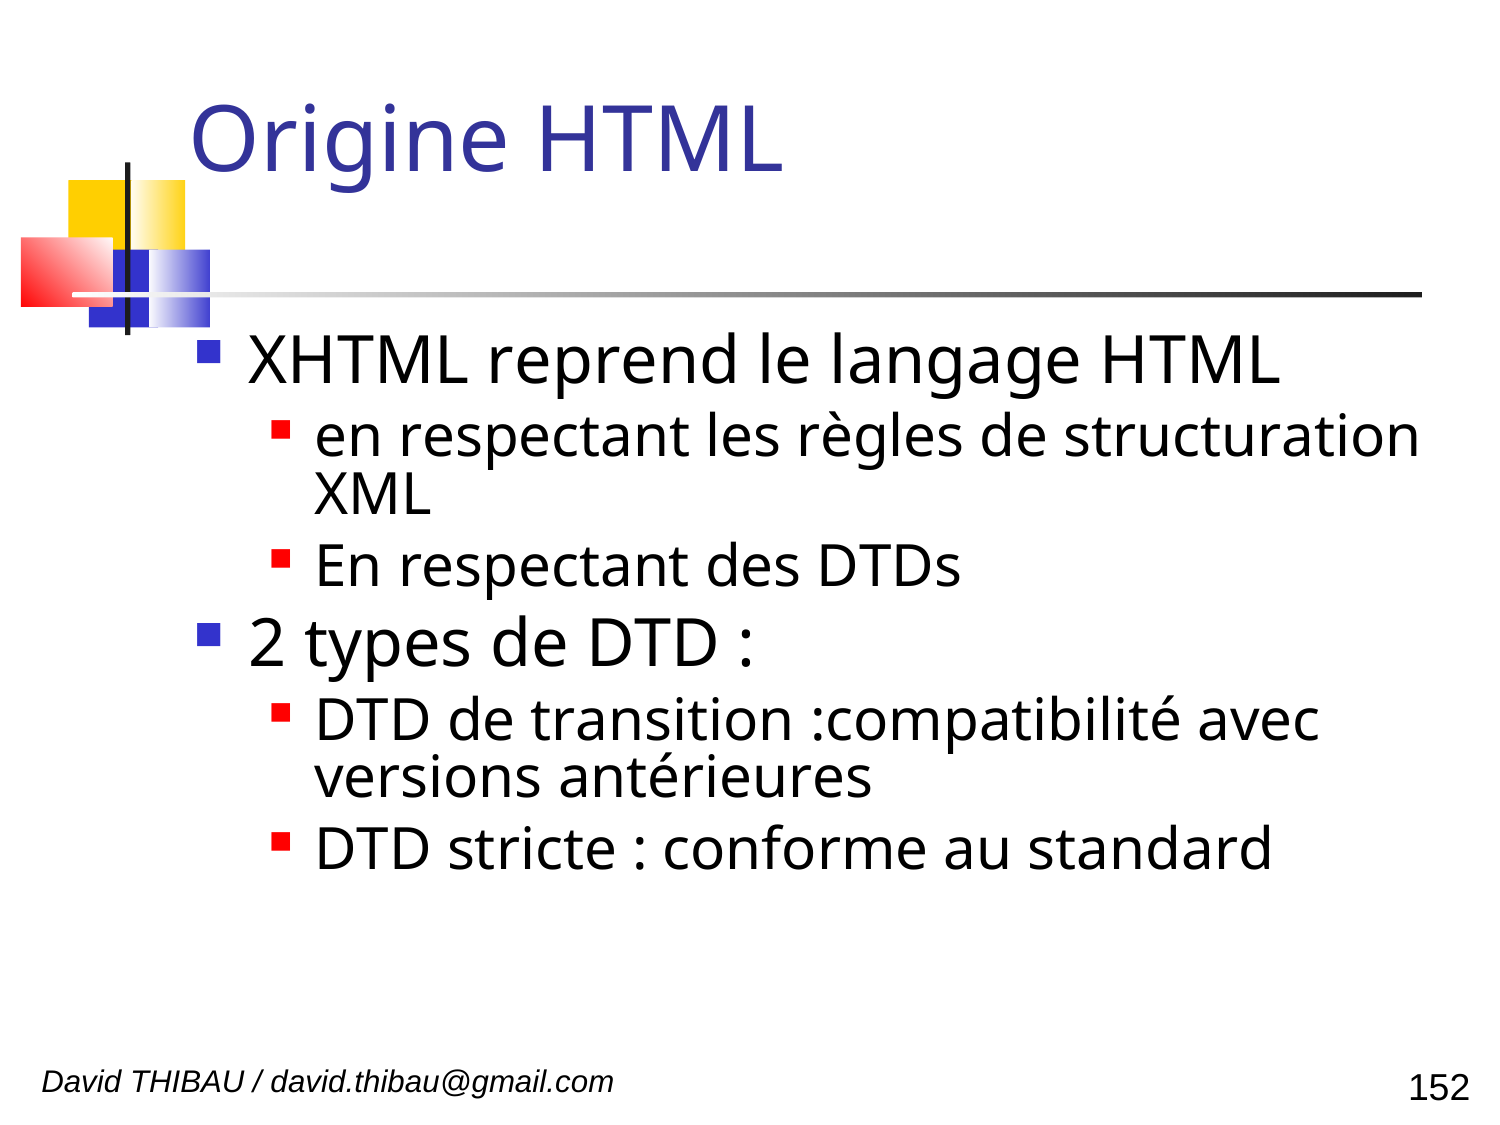

# Origine HTML
XHTML reprend le langage HTML
en respectant les règles de structuration XML
En respectant des DTDs
2 types de DTD :
DTD de transition :compatibilité avec versions antérieures
DTD stricte : conforme au standard